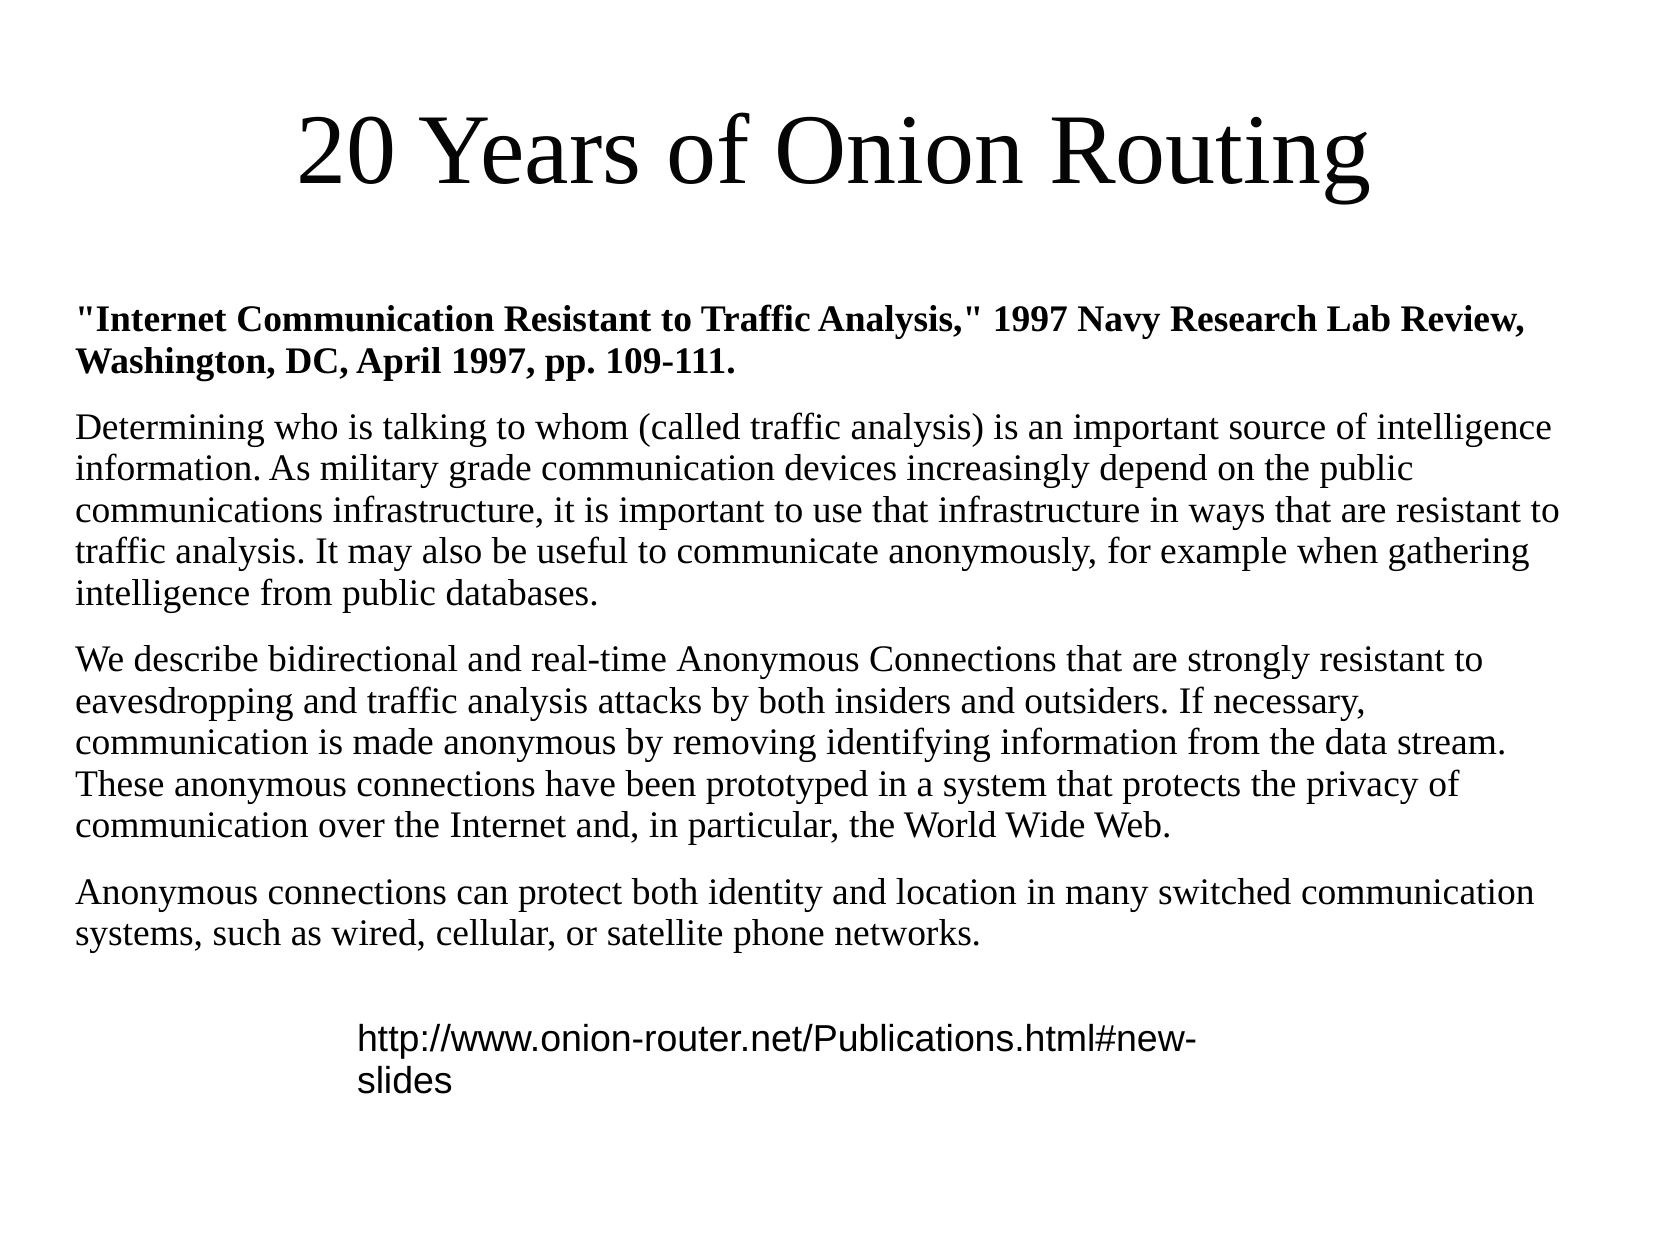

# 20 Years of Onion Routing
"Internet Communication Resistant to Traffic Analysis," 1997 Navy Research Lab Review, Washington, DC, April 1997, pp. 109-111.
Determining who is talking to whom (called traffic analysis) is an important source of intelligence information. As military grade communication devices increasingly depend on the public communications infrastructure, it is important to use that infrastructure in ways that are resistant to traffic analysis. It may also be useful to communicate anonymously, for example when gathering intelligence from public databases.
We describe bidirectional and real-time Anonymous Connections that are strongly resistant to eavesdropping and traffic analysis attacks by both insiders and outsiders. If necessary, communication is made anonymous by removing identifying information from the data stream. These anonymous connections have been prototyped in a system that protects the privacy of communication over the Internet and, in particular, the World Wide Web.
Anonymous connections can protect both identity and location in many switched communication systems, such as wired, cellular, or satellite phone networks.
http://www.onion-router.net/Publications.html#new-slides